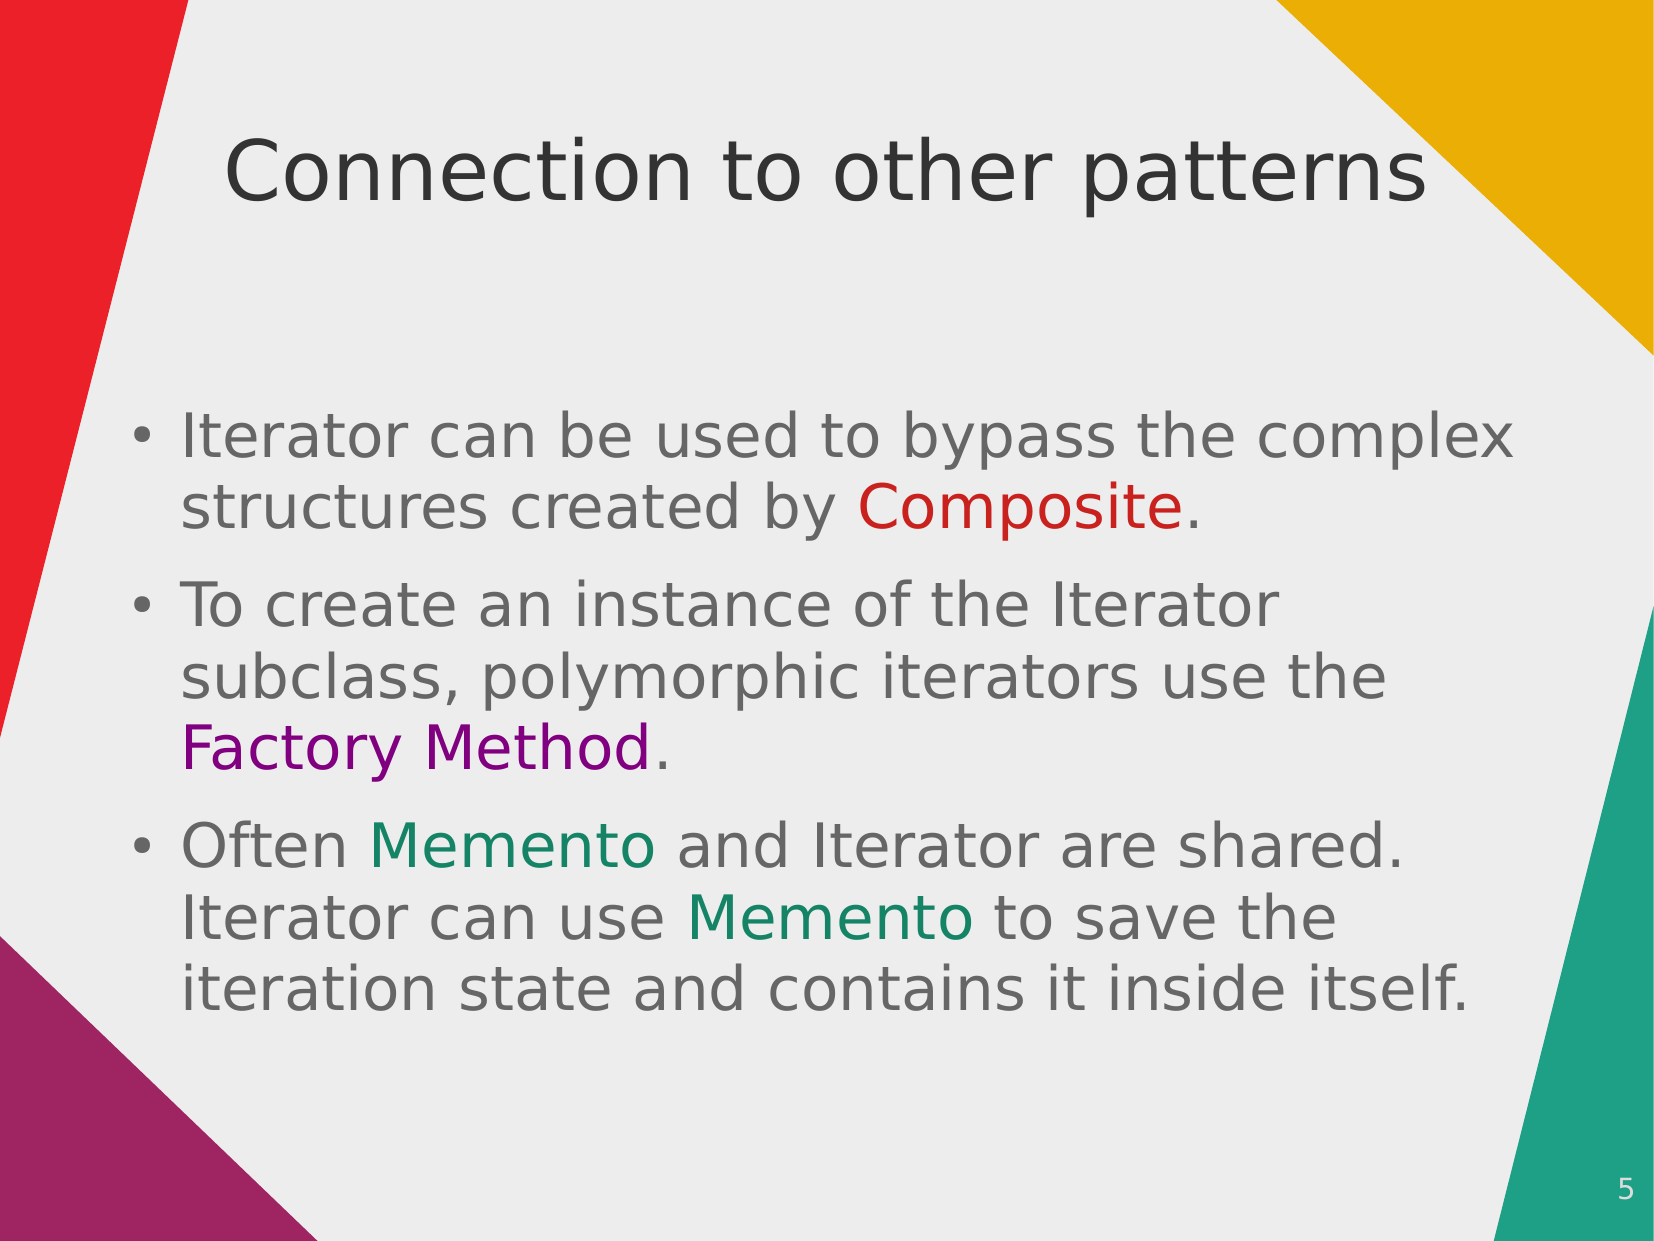

# Connection to other patterns
Iterator can be used to bypass the complex structures created by Composite.
To create an instance of the Iterator subclass, polymorphic iterators use the Factory Method.
Often Memento and Iterator are shared. Iterator can use Memento to save the iteration state and contains it inside itself.
5